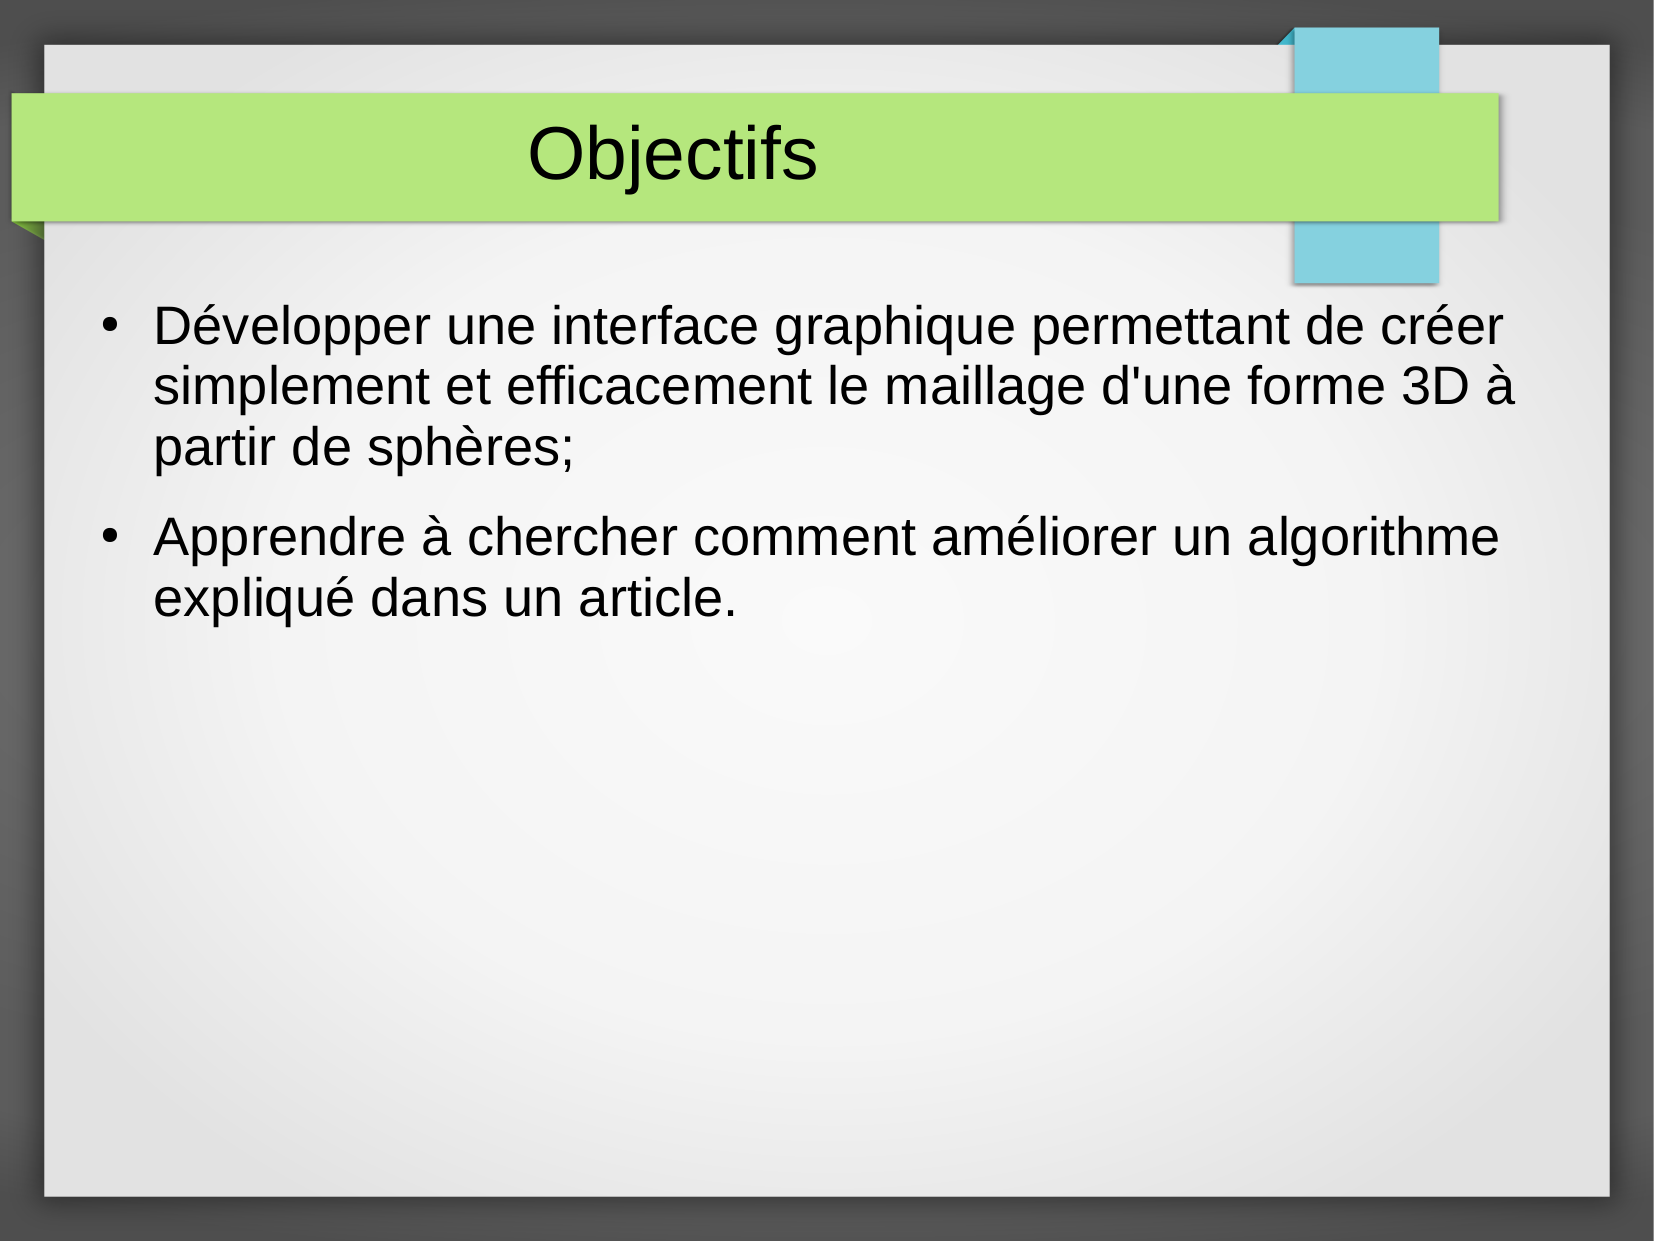

# Objectifs
Développer une interface graphique permettant de créer simplement et efficacement le maillage d'une forme 3D à partir de sphères;
Apprendre à chercher comment améliorer un algorithme expliqué dans un article.